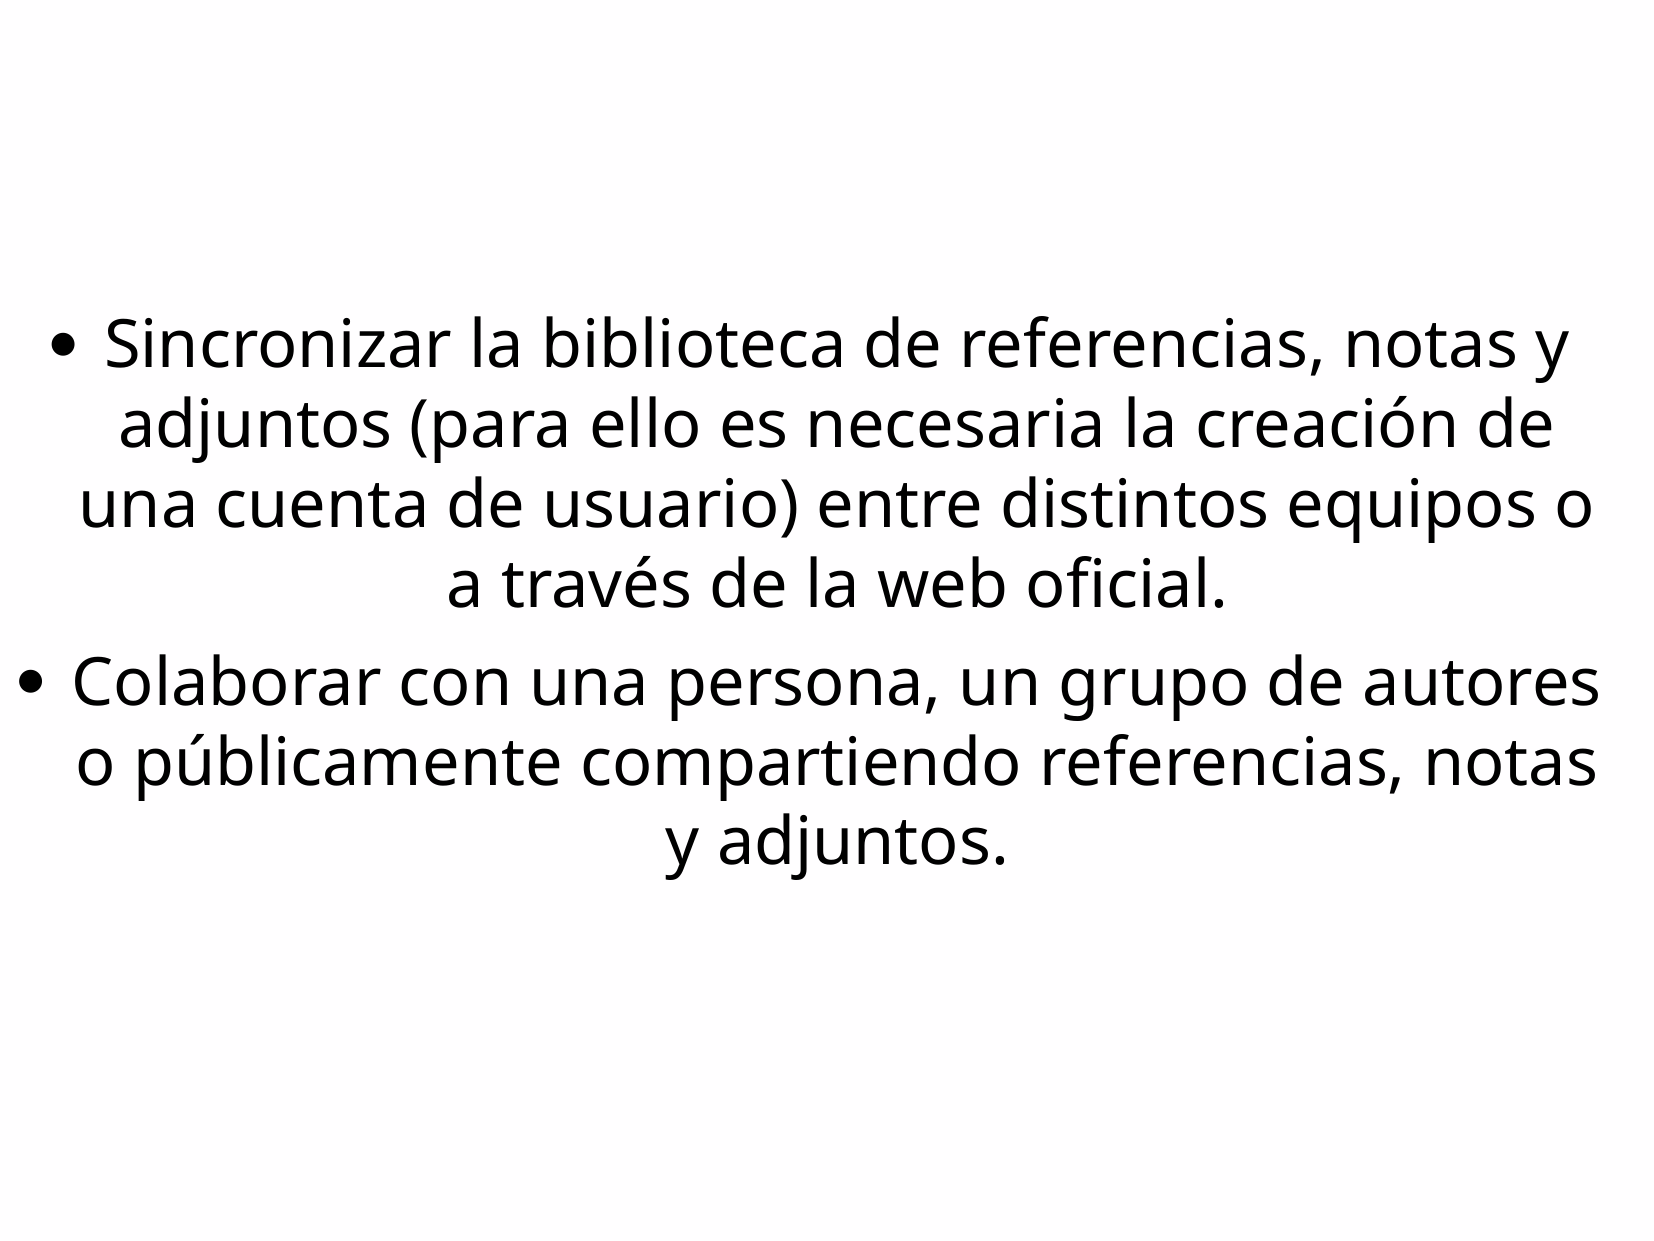

Sincronizar la biblioteca de referencias, notas y adjuntos (para ello es necesaria la creación de una cuenta de usuario) entre distintos equipos o a través de la web oficial.
Colaborar con una persona, un grupo de autores o públicamente compartiendo referencias, notas y adjuntos.
#